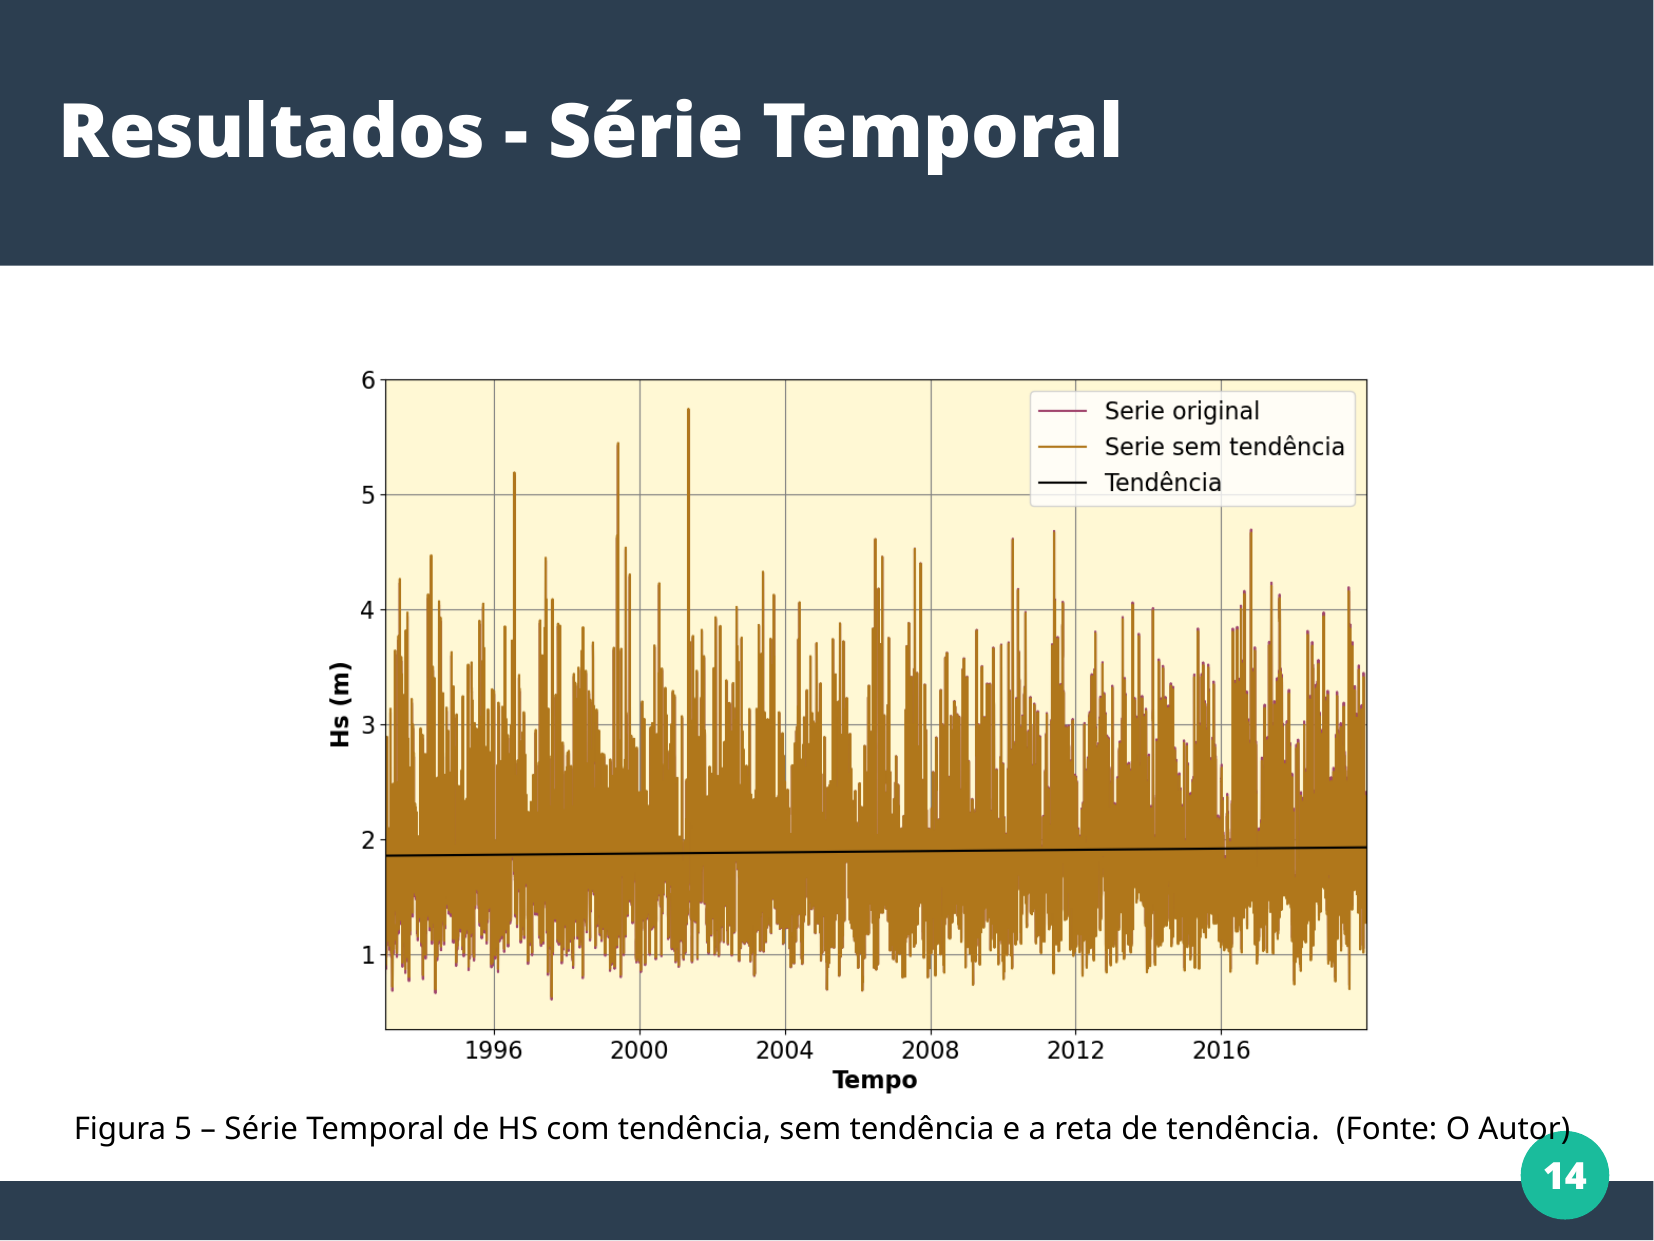

# Resultados - Série Temporal
Figura 5 – Série Temporal de HS com tendência, sem tendência e a reta de tendência. (Fonte: O Autor)
14